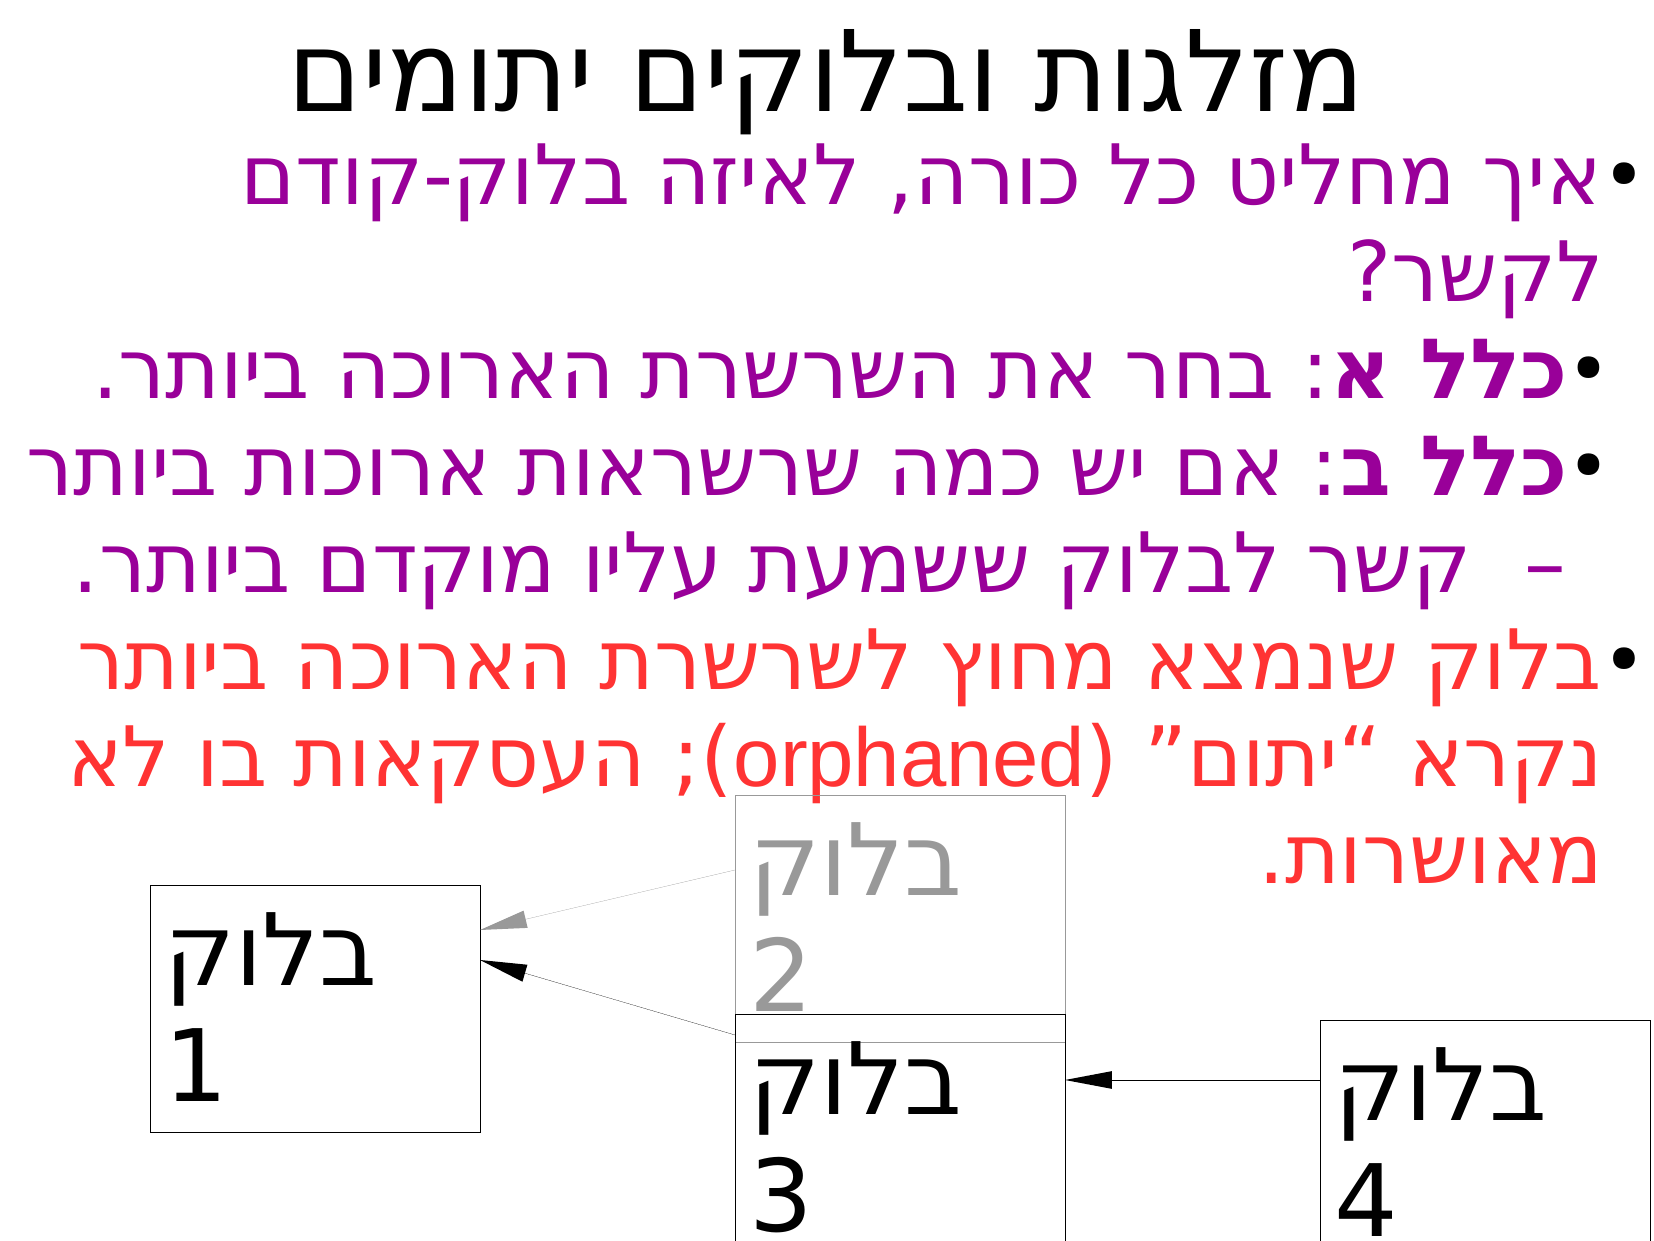

מזלגות ובלוקים יתומים
איך מחליט כל כורה, לאיזה בלוק-קודם לקשר?
כלל א: בחר את השרשרת הארוכה ביותר.
כלל ב: אם יש כמה שרשראות ארוכות ביותר – קשר לבלוק ששמעת עליו מוקדם ביותר.
בלוק שנמצא מחוץ לשרשרת הארוכה ביותר נקרא “יתום” (orphaned); העסקאות בו לא מאושרות.
בלוק 2
בלוק 1
בלוק 3
בלוק 4